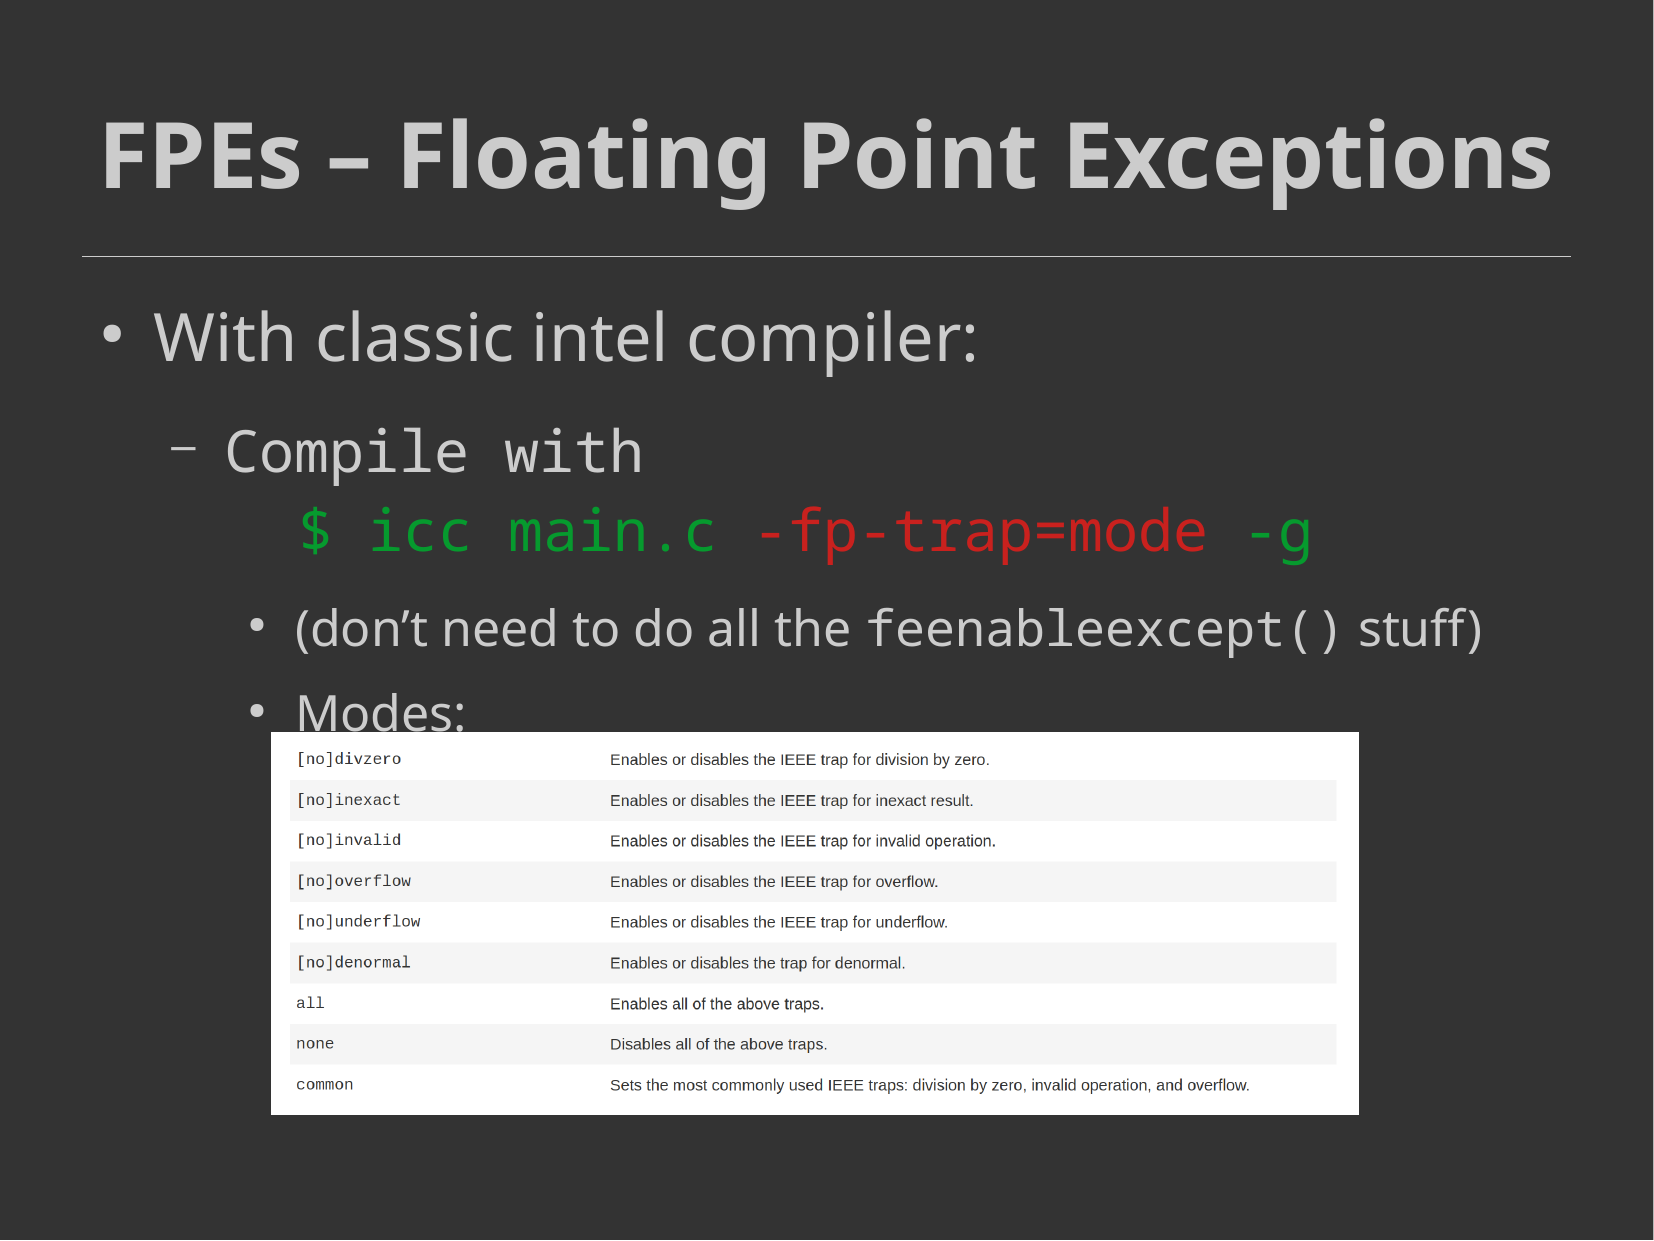

# FPEs – Floating Point Exceptions
With classic intel compiler:
Compile with
	$ icc main.c -fp-trap=mode -g
(don’t need to do all the feenableexcept() stuff)
Modes: